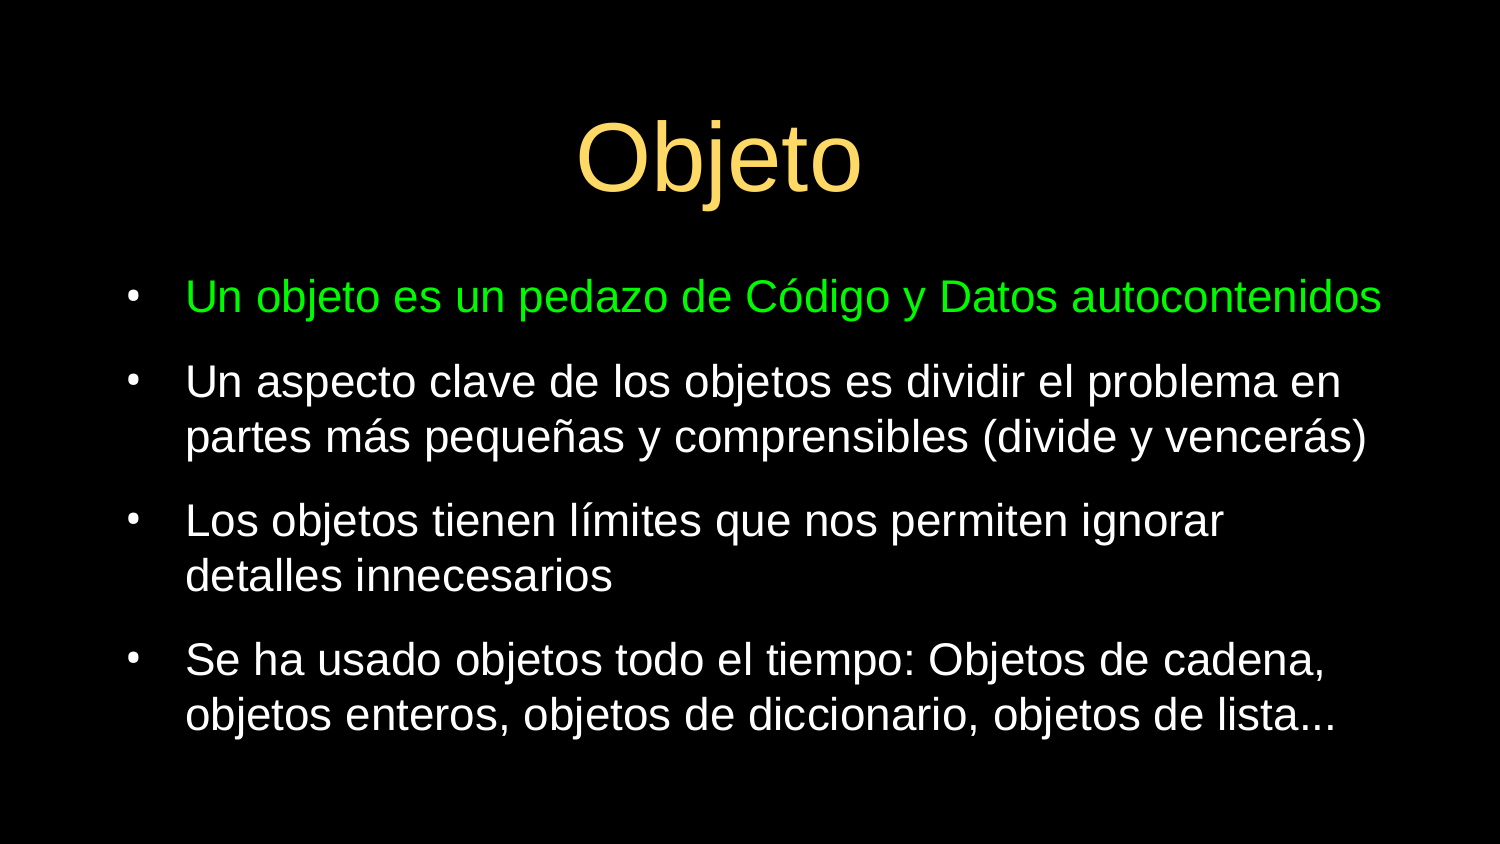

# Objeto
Un objeto es un pedazo de Código y Datos autocontenidos
Un aspecto clave de los objetos es dividir el problema en partes más pequeñas y comprensibles (divide y vencerás)
Los objetos tienen límites que nos permiten ignorar detalles innecesarios
Se ha usado objetos todo el tiempo: Objetos de cadena, objetos enteros, objetos de diccionario, objetos de lista...